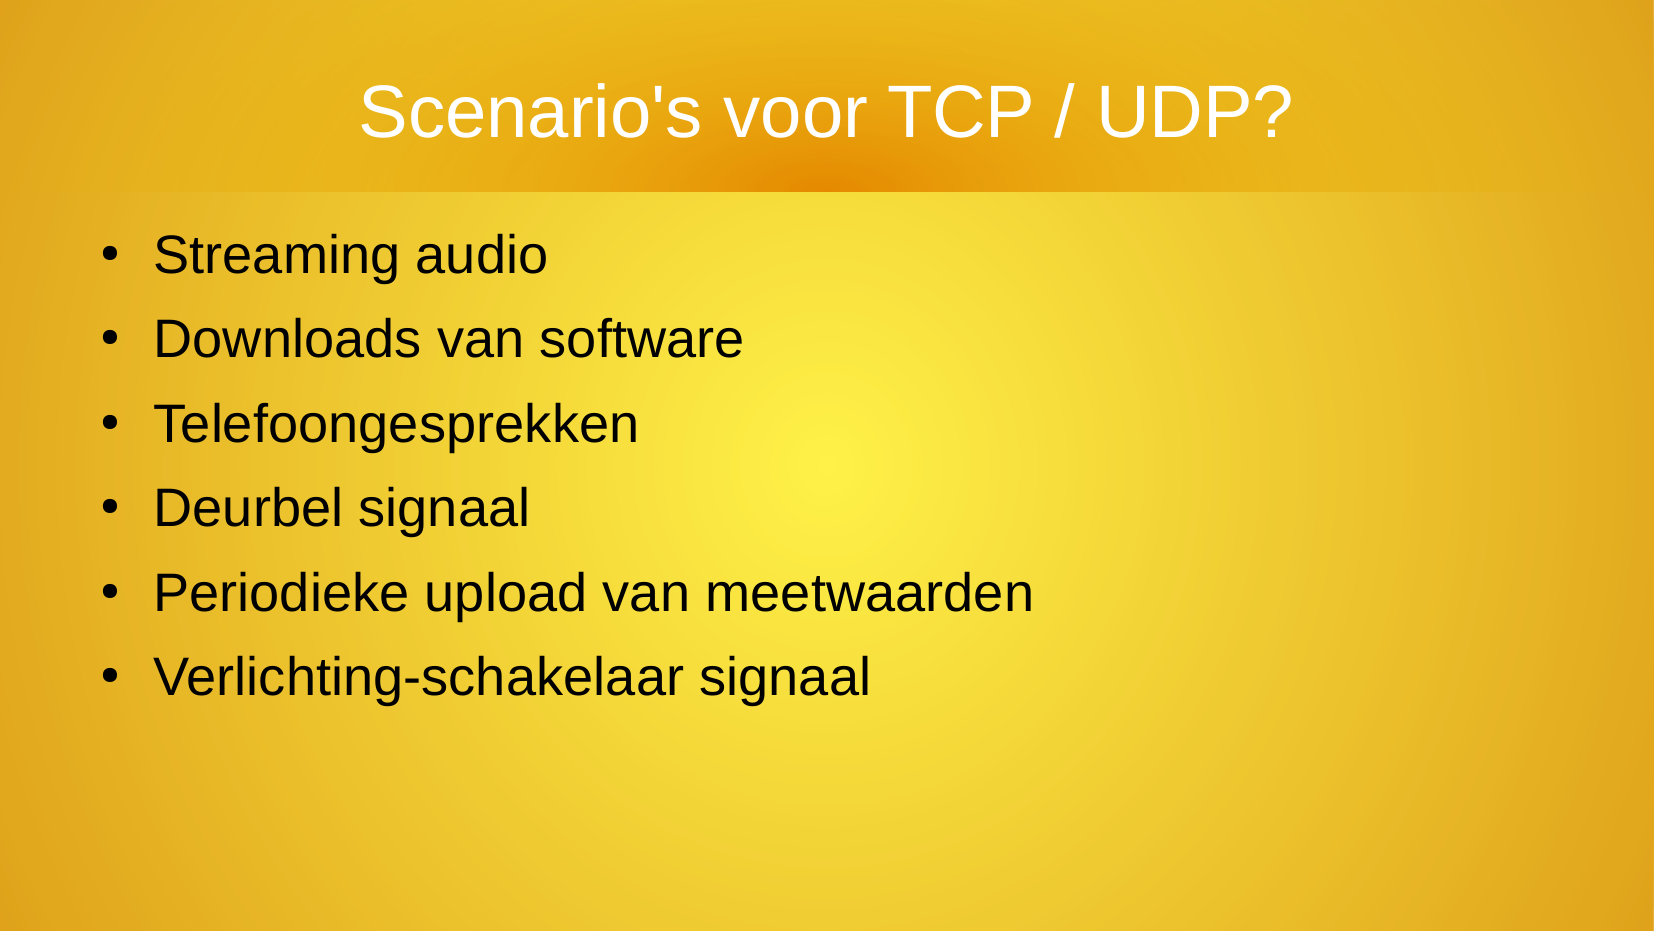

# Scenario's voor TCP / UDP?
Streaming audio
Downloads van software
Telefoongesprekken
Deurbel signaal
Periodieke upload van meetwaarden
Verlichting-schakelaar signaal